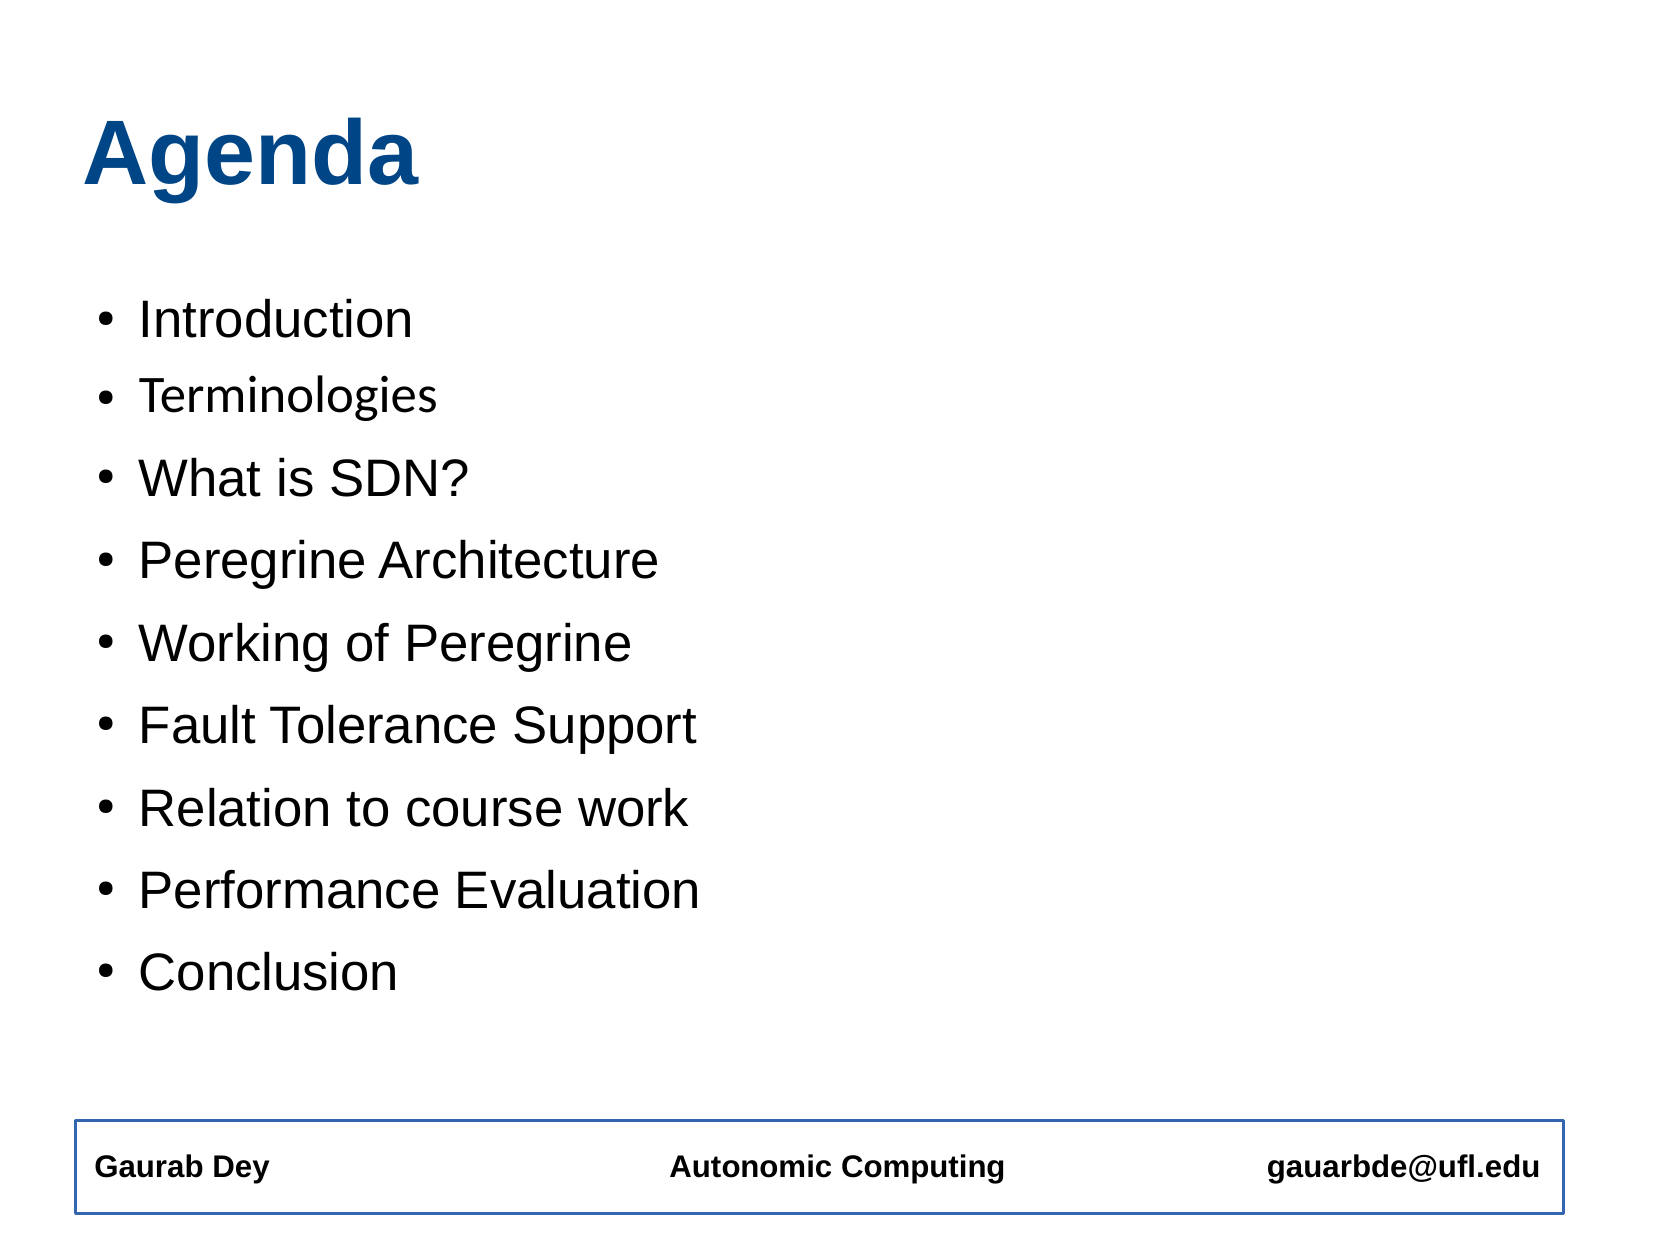

# Agenda
Introduction
Terminologies
What is SDN?
Peregrine Architecture
Working of Peregrine
Fault Tolerance Support
Relation to course work
Performance Evaluation
Conclusion
Gaurab Dey Autonomic Computing gauarbde@ufl.edu